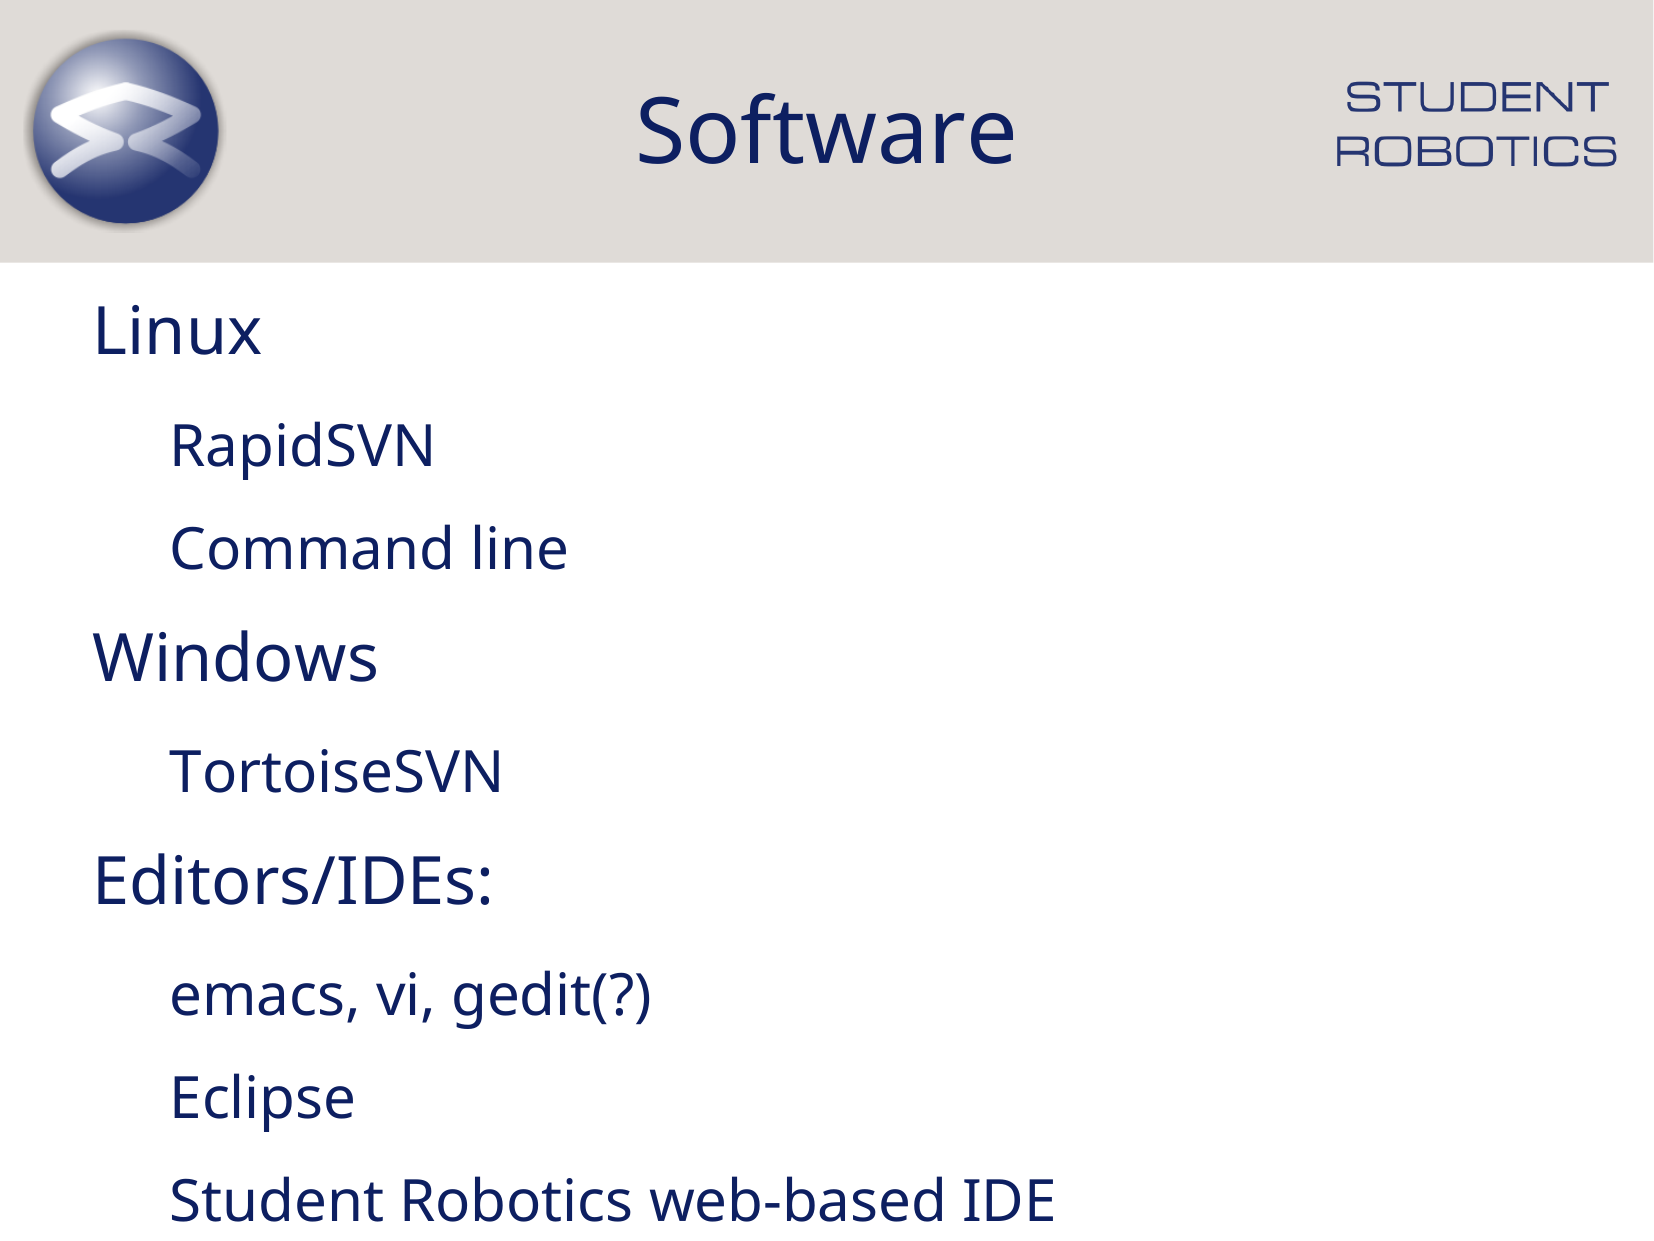

# Software
Linux
RapidSVN
Command line
Windows
TortoiseSVN
Editors/IDEs:
emacs, vi, gedit(?)
Eclipse
Student Robotics web-based IDE